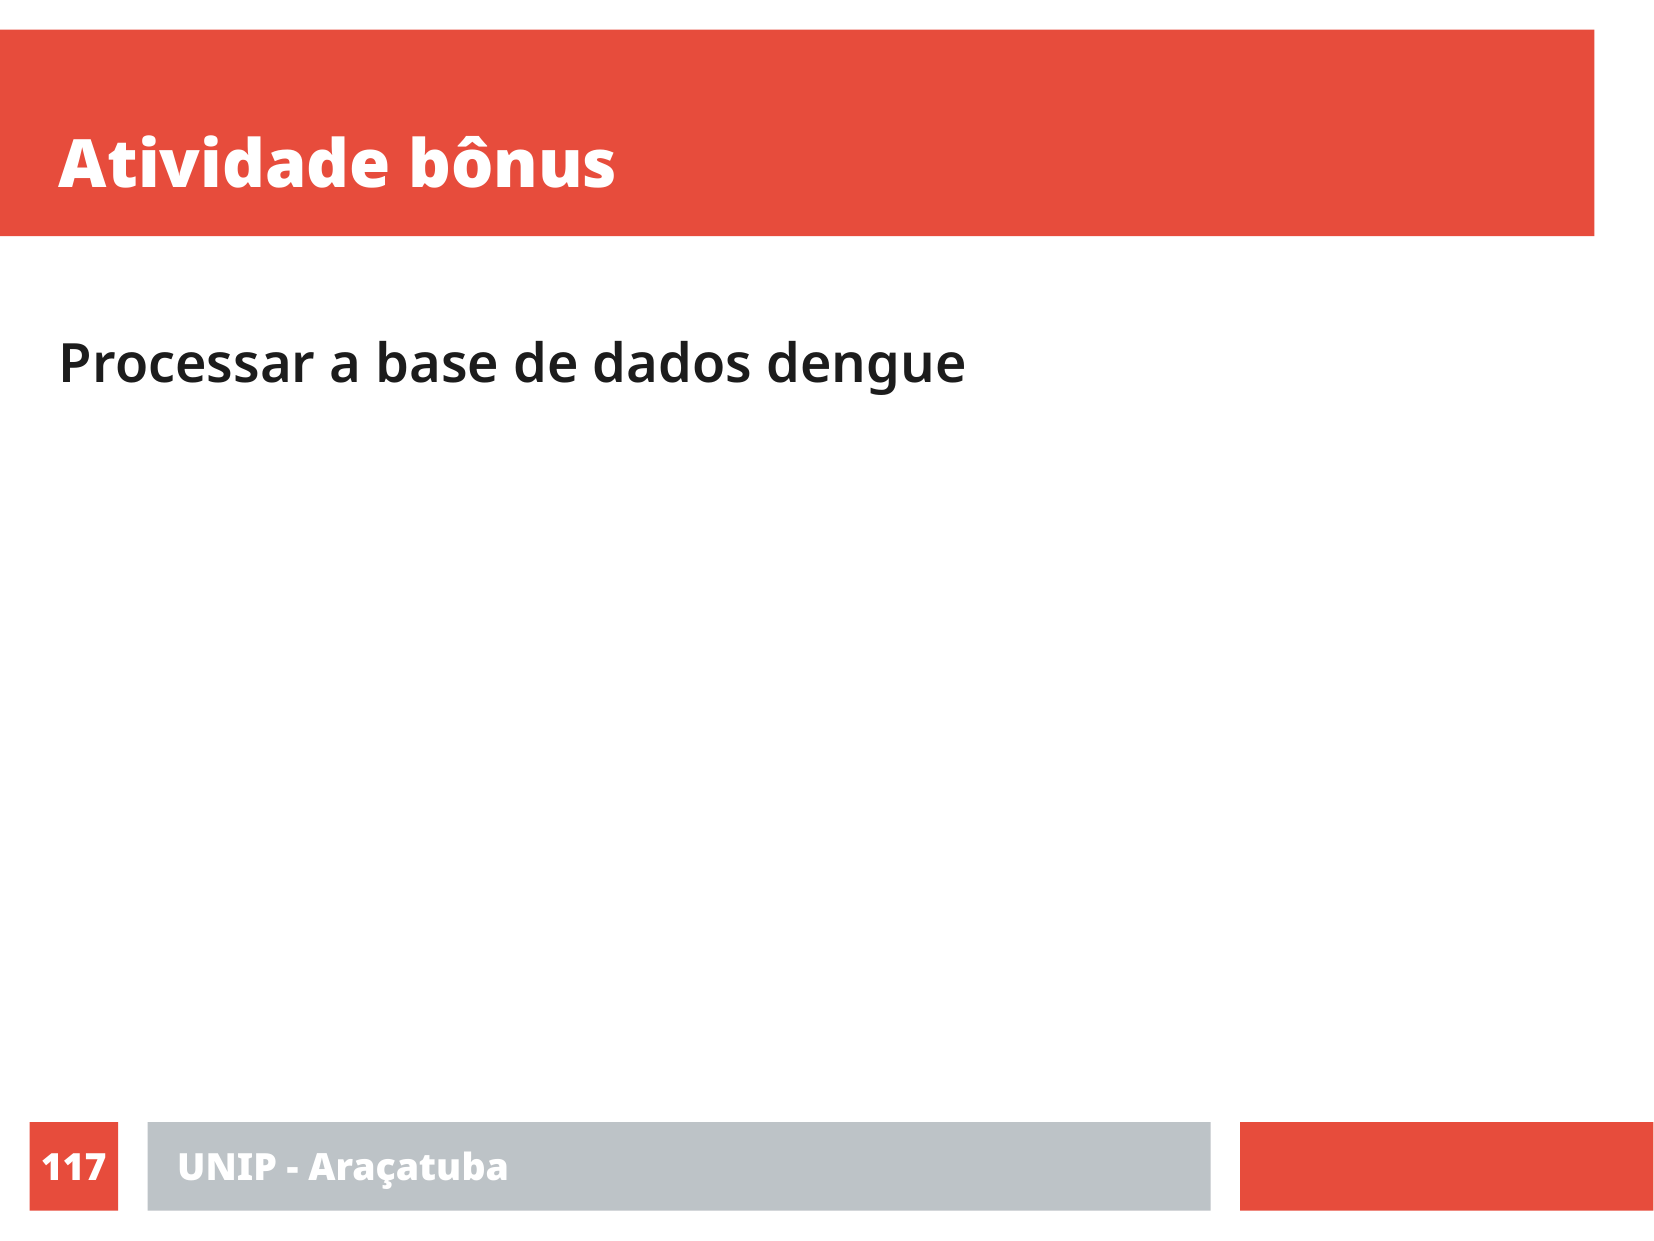

# Atividade bônus
Processar a base de dados dengue
117
UNIP - Araçatuba